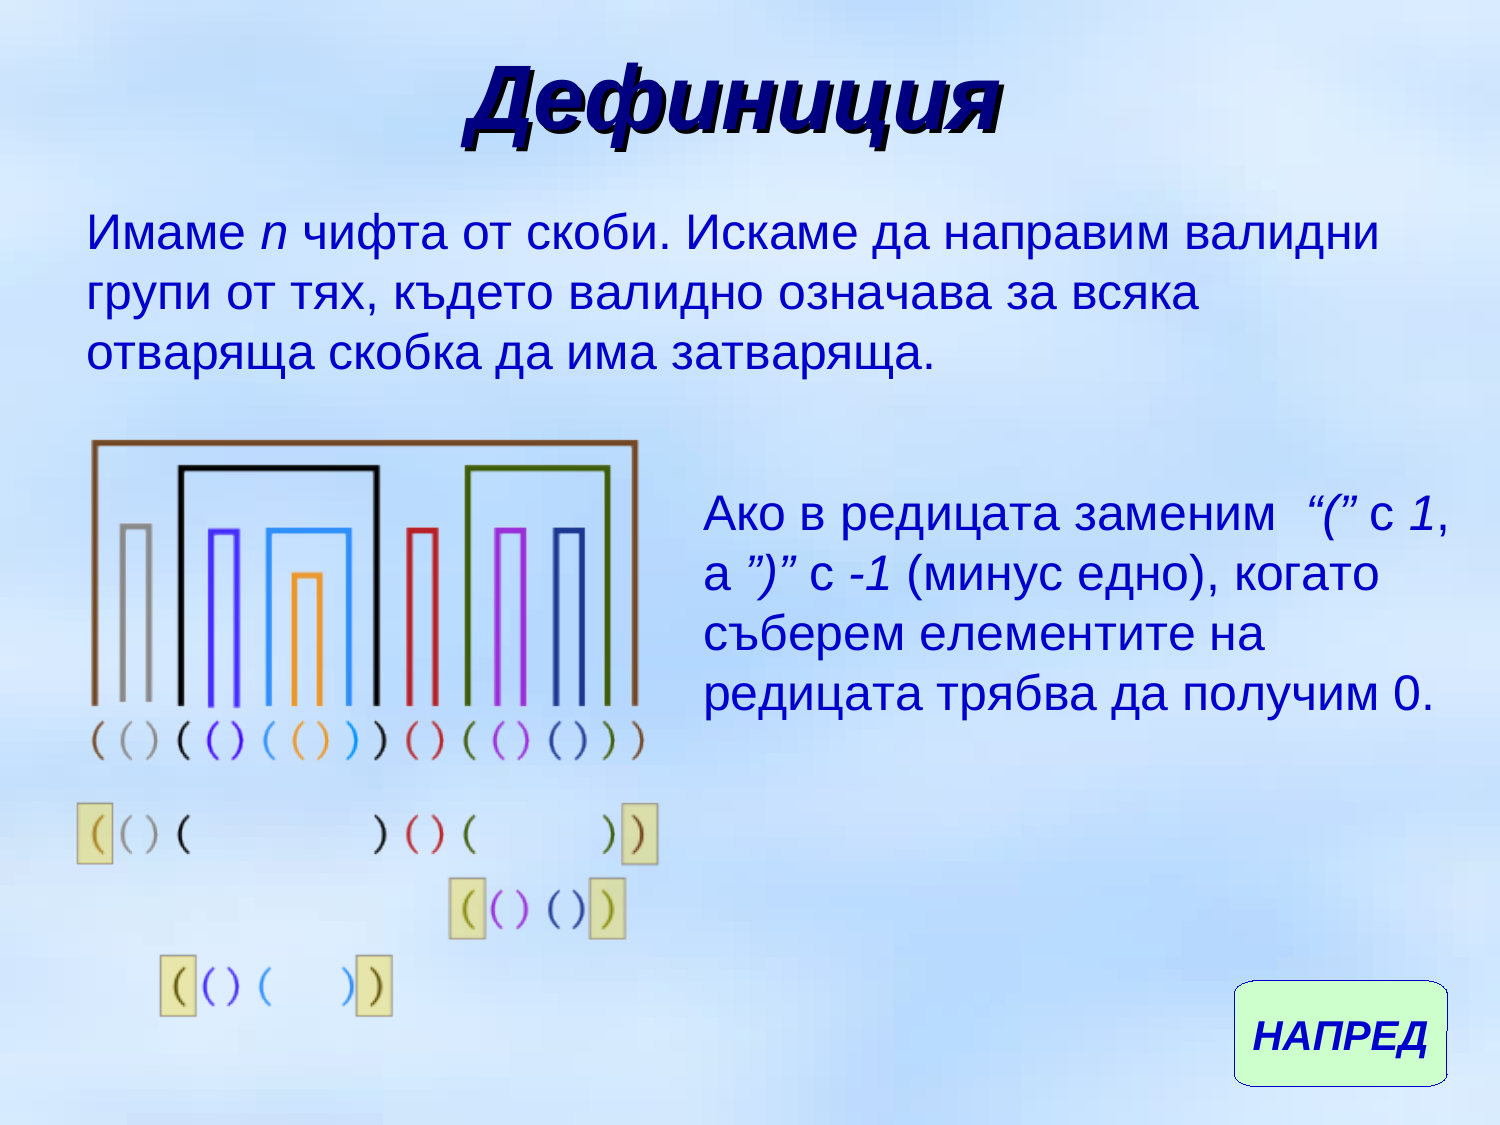

# Дефиниция
Имаме n чифта от скоби. Искаме да направим валидни групи от тях, където валидно означава за всяка отваряща скобка да има затваряща.
Ако в редицата заменим “(” с 1, а ”)” с -1 (минус едно), когато съберем елементите на редицата трябва да получим 0.
НАПРЕД